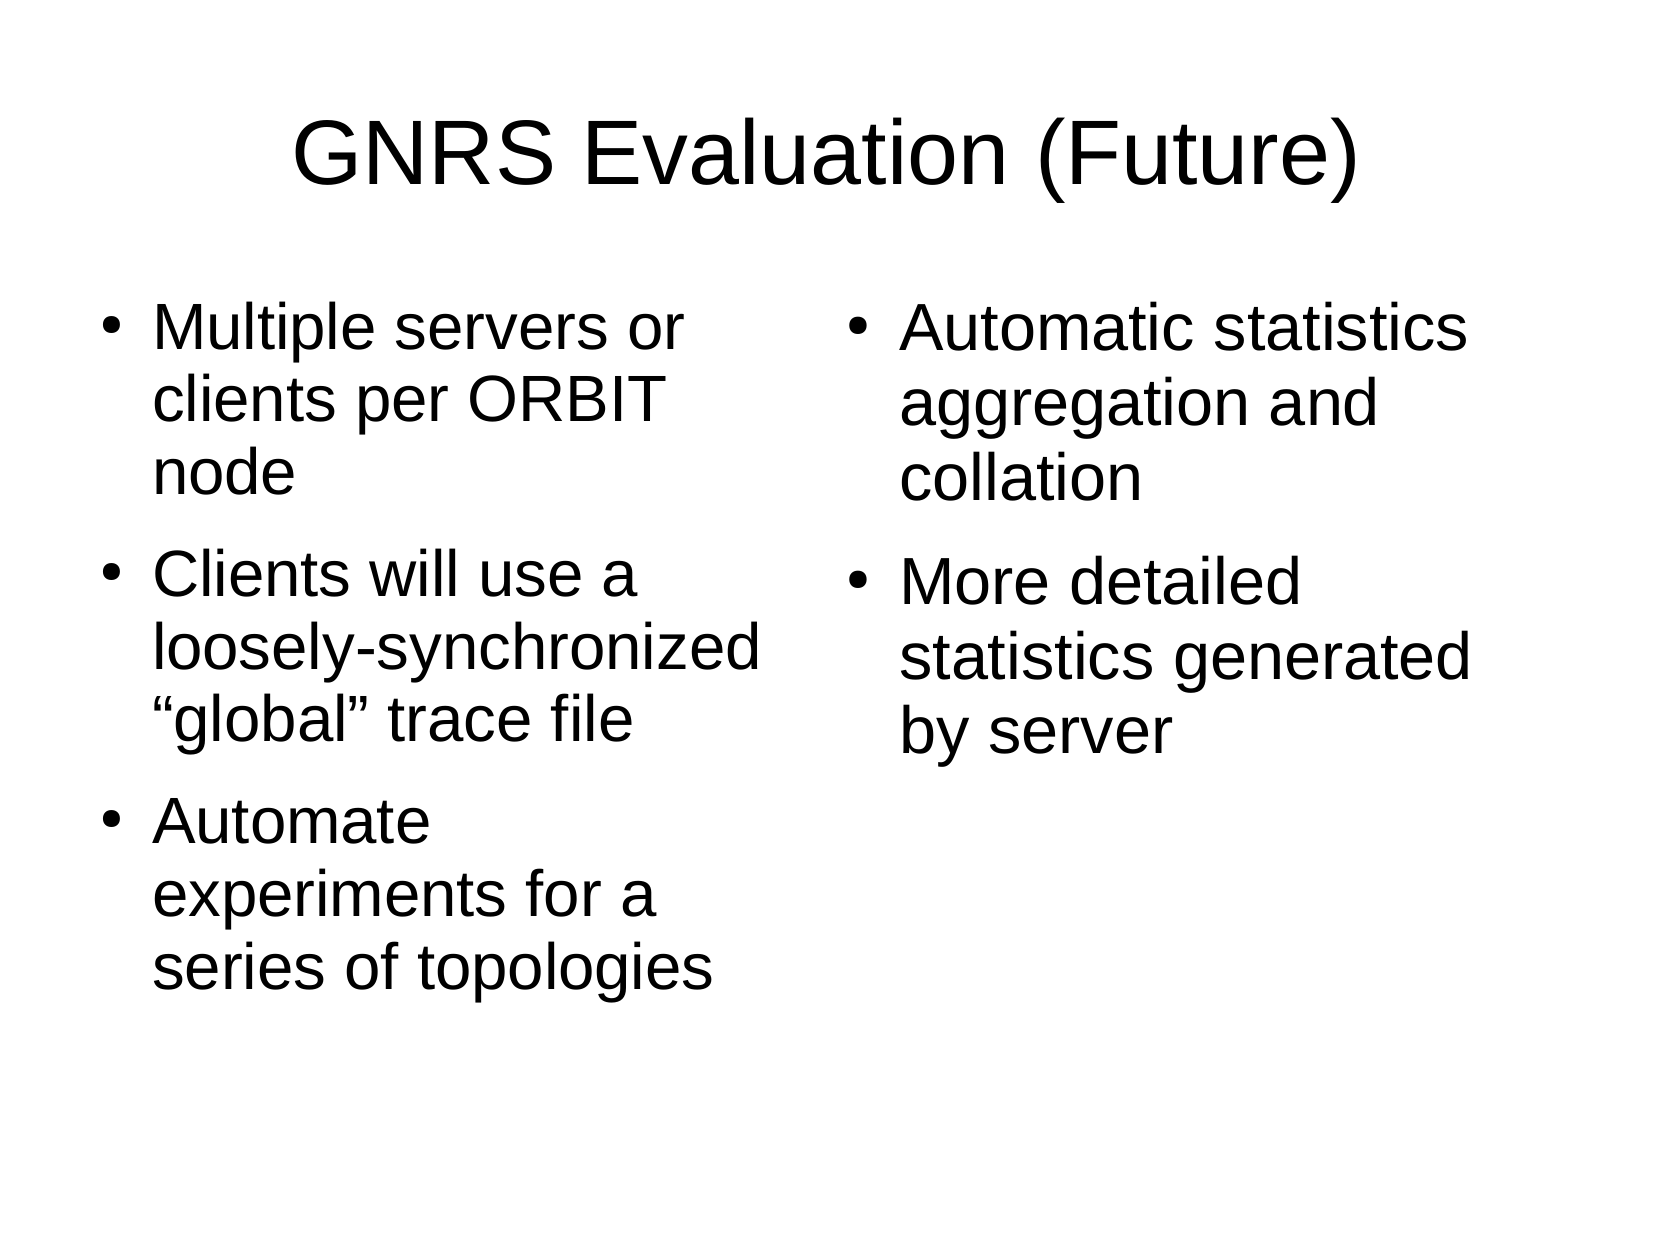

# GNRS Evaluation (Future)
Multiple servers or clients per ORBIT node
Clients will use a loosely-synchronized “global” trace file
Automate experiments for a series of topologies
Automatic statistics aggregation and collation
More detailed statistics generated by server